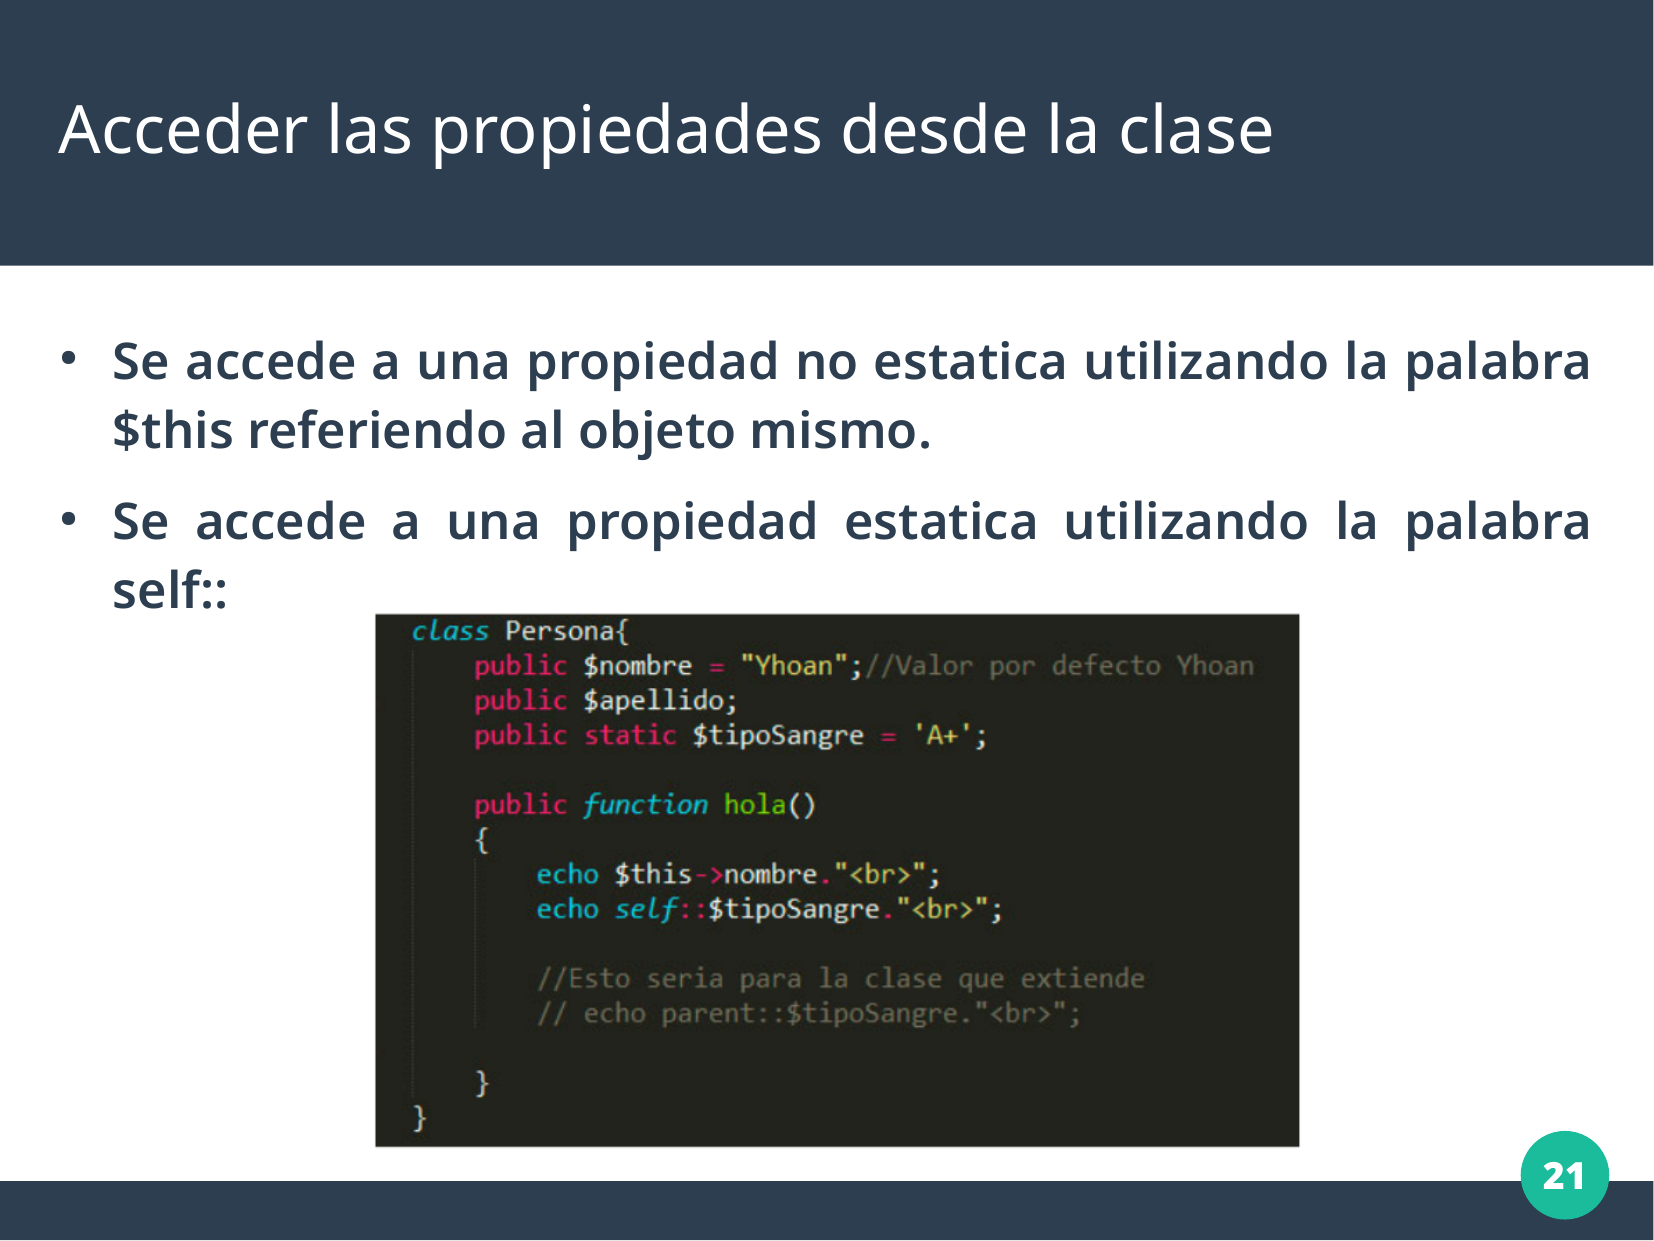

# Acceder las propiedades desde la clase
Se accede a una propiedad no estatica utilizando la palabra $this referiendo al objeto mismo.
Se accede a una propiedad estatica utilizando la palabra self::
21